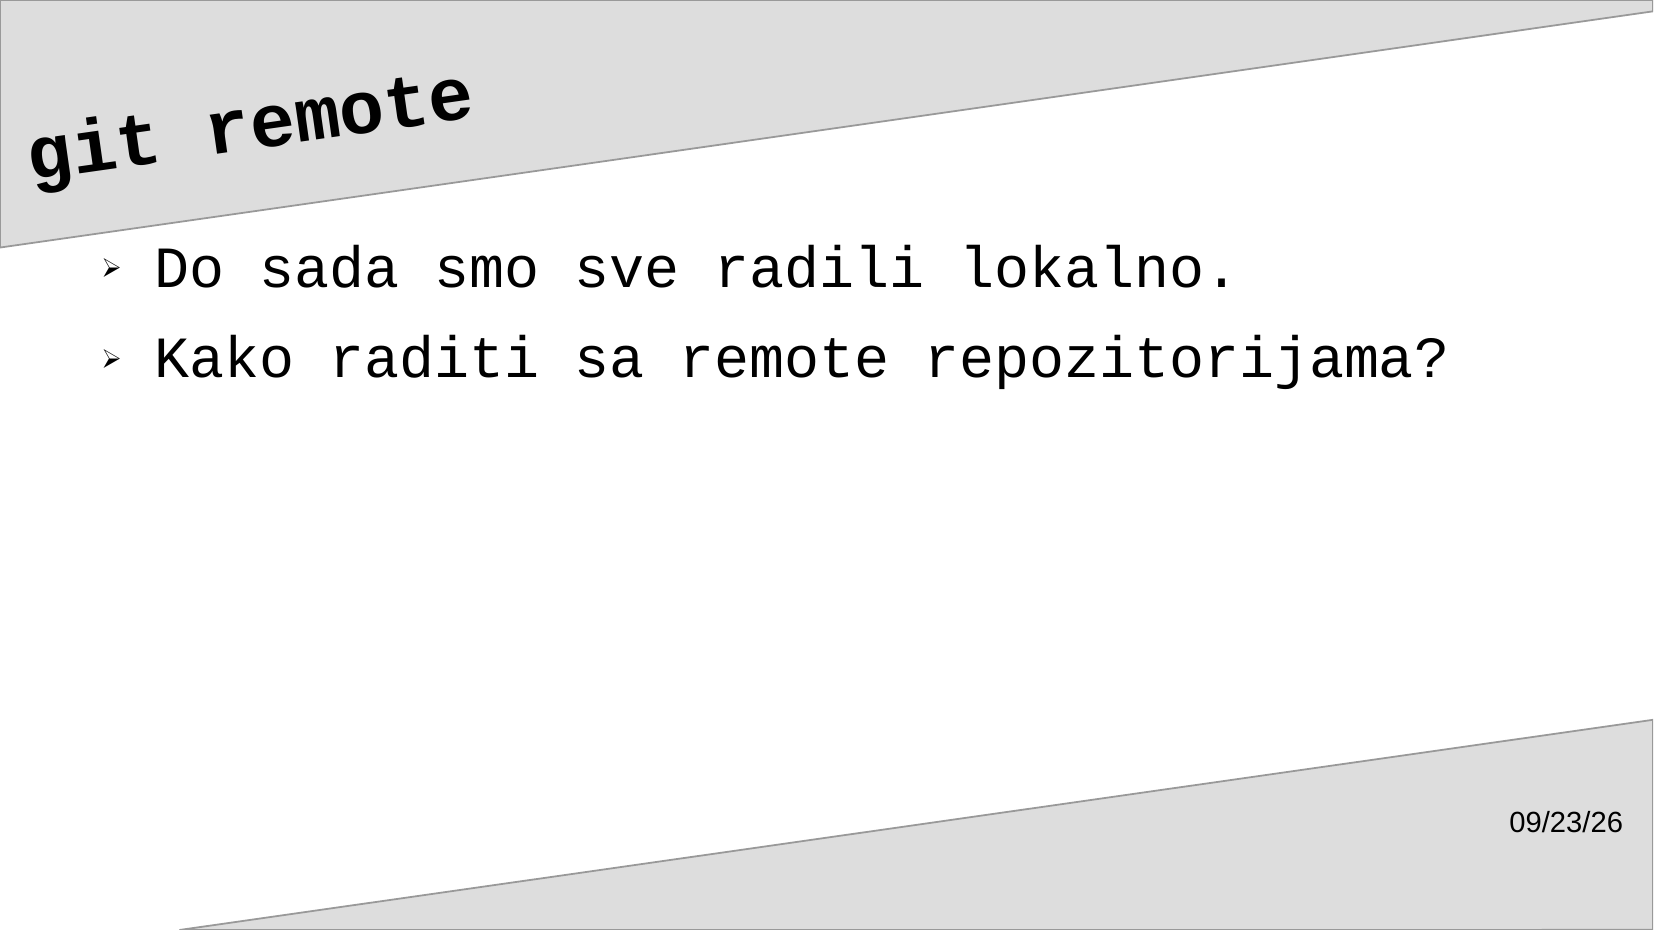

# git remote
Do sada smo sve radili lokalno.
Kako raditi sa remote repozitorijama?
91